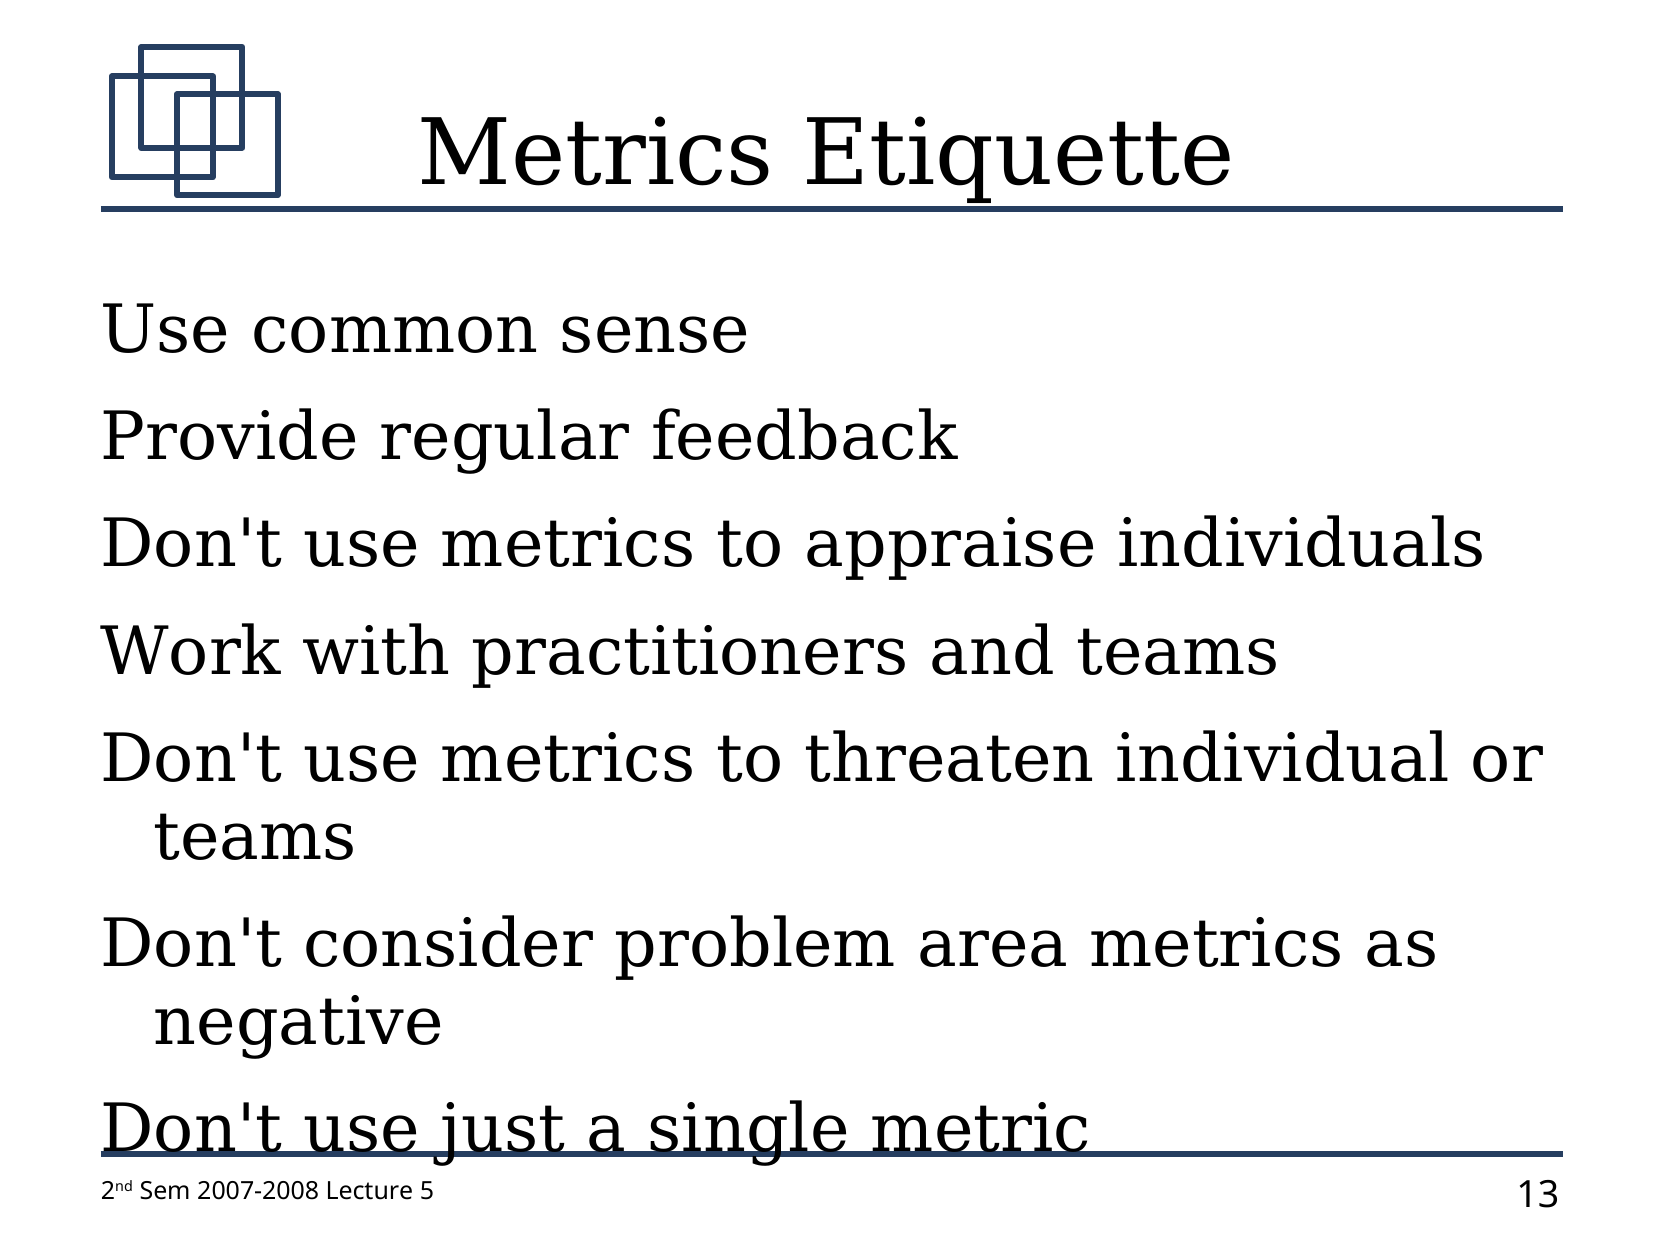

# Metrics Etiquette
Use common sense
Provide regular feedback
Don't use metrics to appraise individuals
Work with practitioners and teams
Don't use metrics to threaten individual or teams
Don't consider problem area metrics as negative
Don't use just a single metric